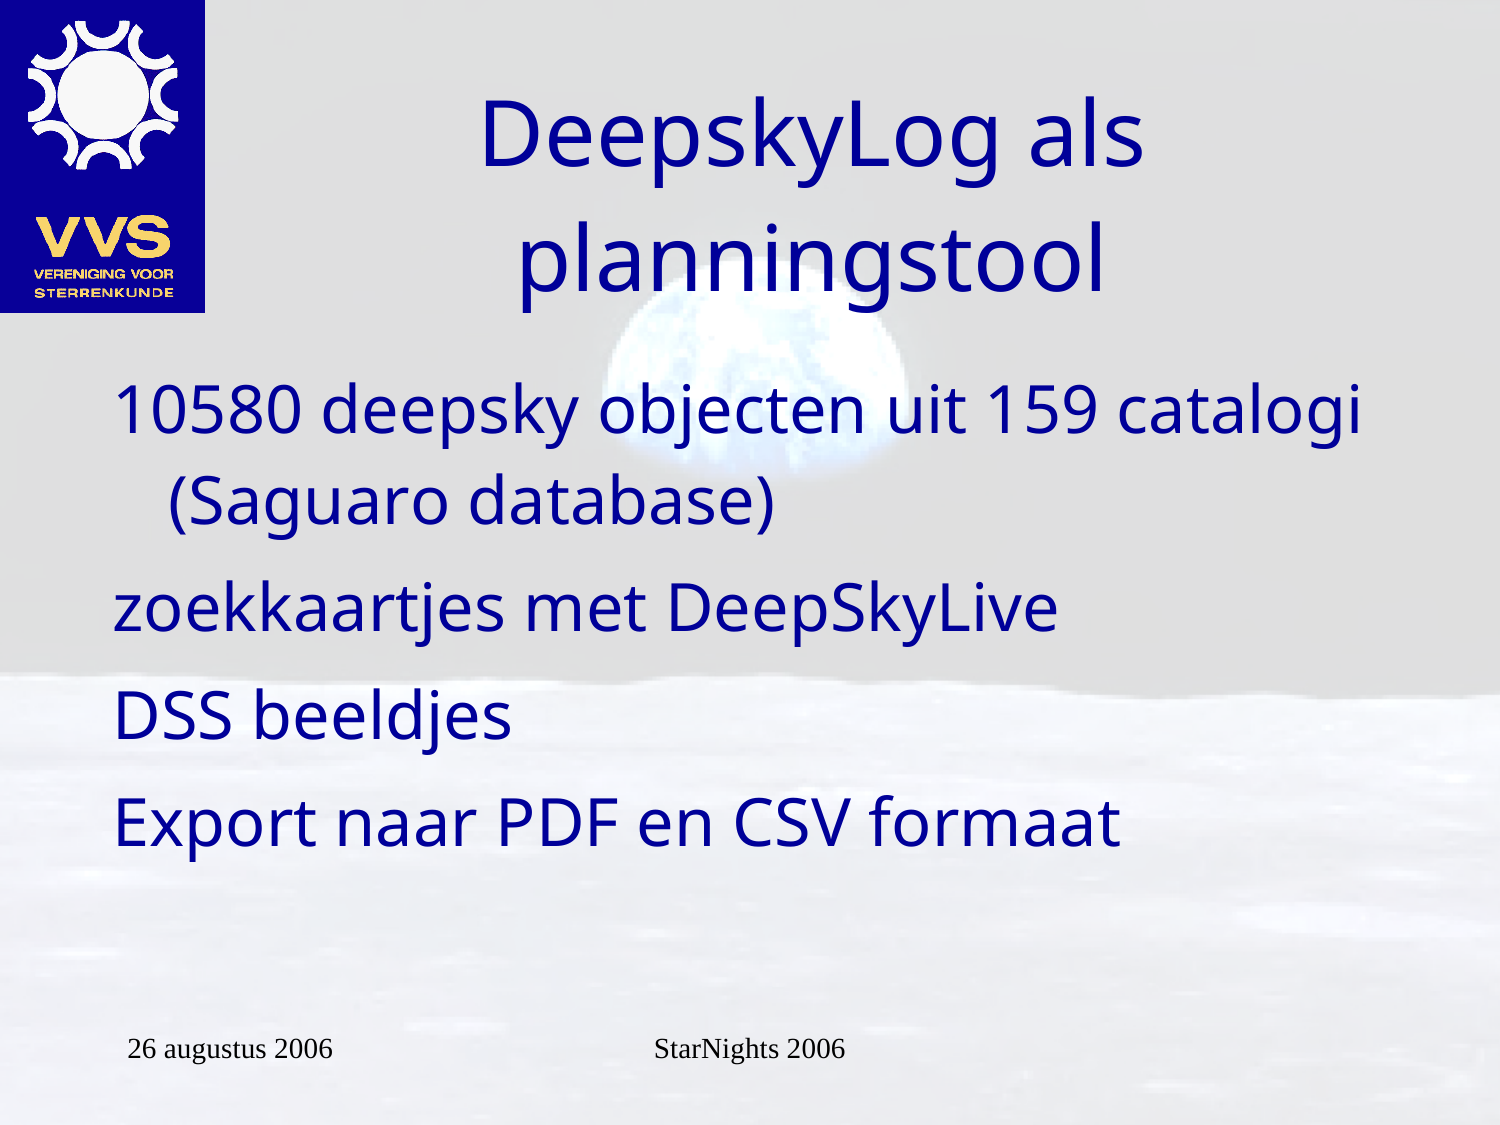

# DeepskyLog als planningstool
10580 deepsky objecten uit 159 catalogi (Saguaro database)
zoekkaartjes met DeepSkyLive
DSS beeldjes
Export naar PDF en CSV formaat
26 augustus 2006
StarNights 2006